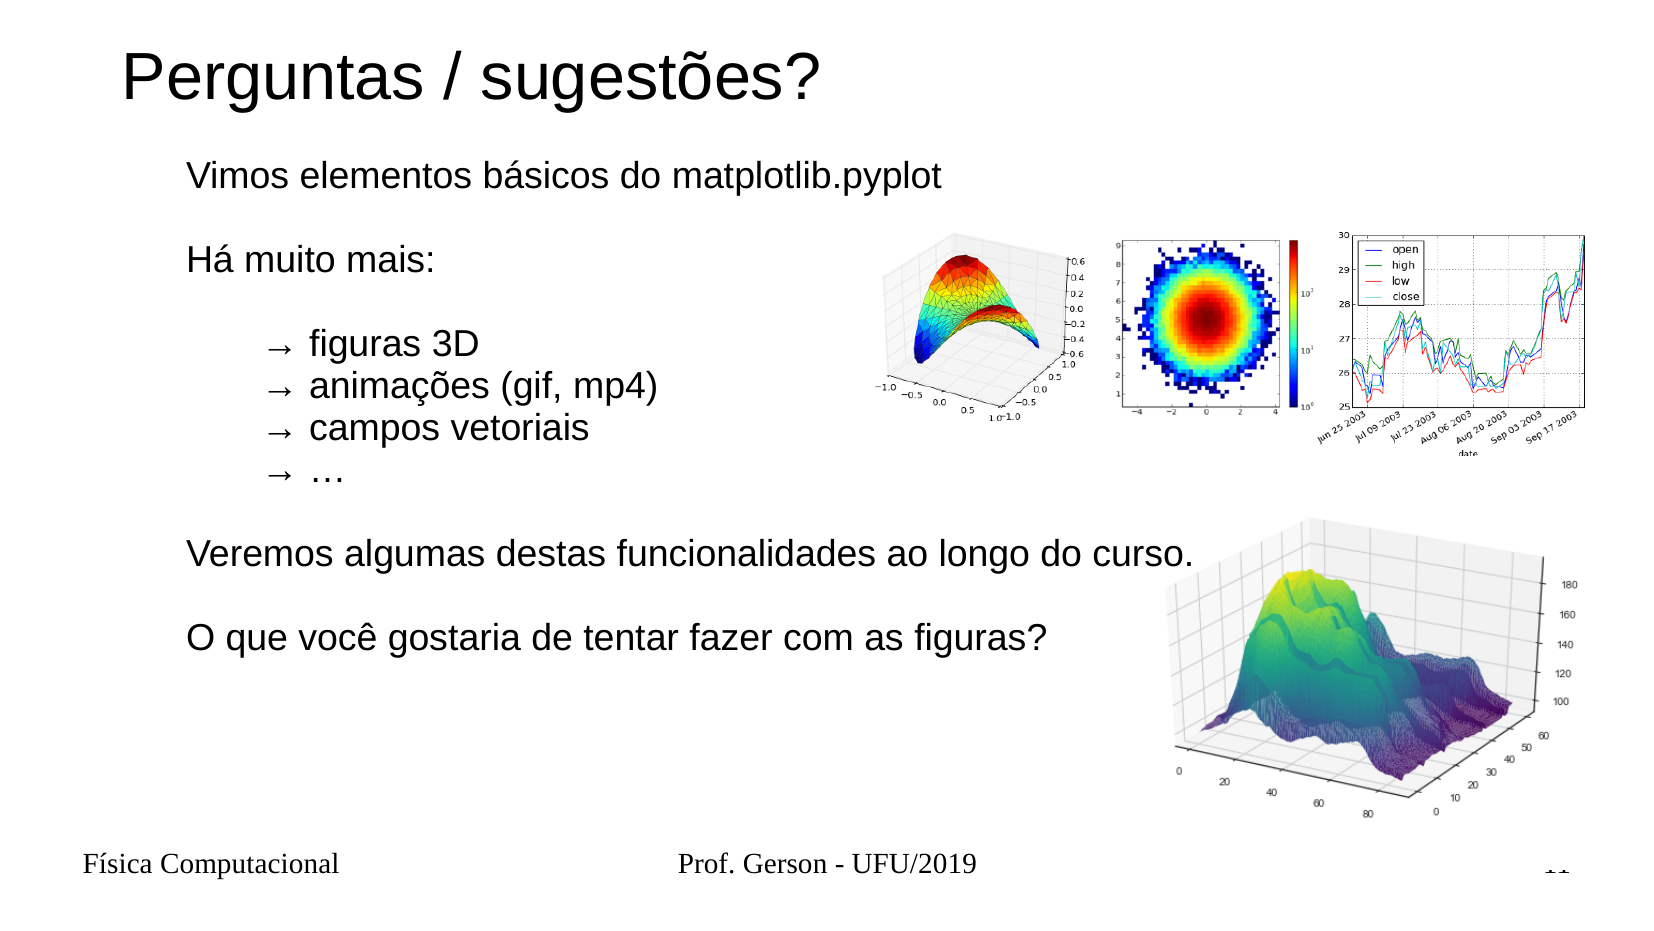

Perguntas / sugestões?
Vimos elementos básicos do matplotlib.pyplot
Há muito mais:
	→ figuras 3D
	→ animações (gif, mp4)
	→ campos vetoriais
	→ …
Veremos algumas destas funcionalidades ao longo do curso.
O que você gostaria de tentar fazer com as figuras?
Física Computacional
Prof. Gerson - UFU/2019
11